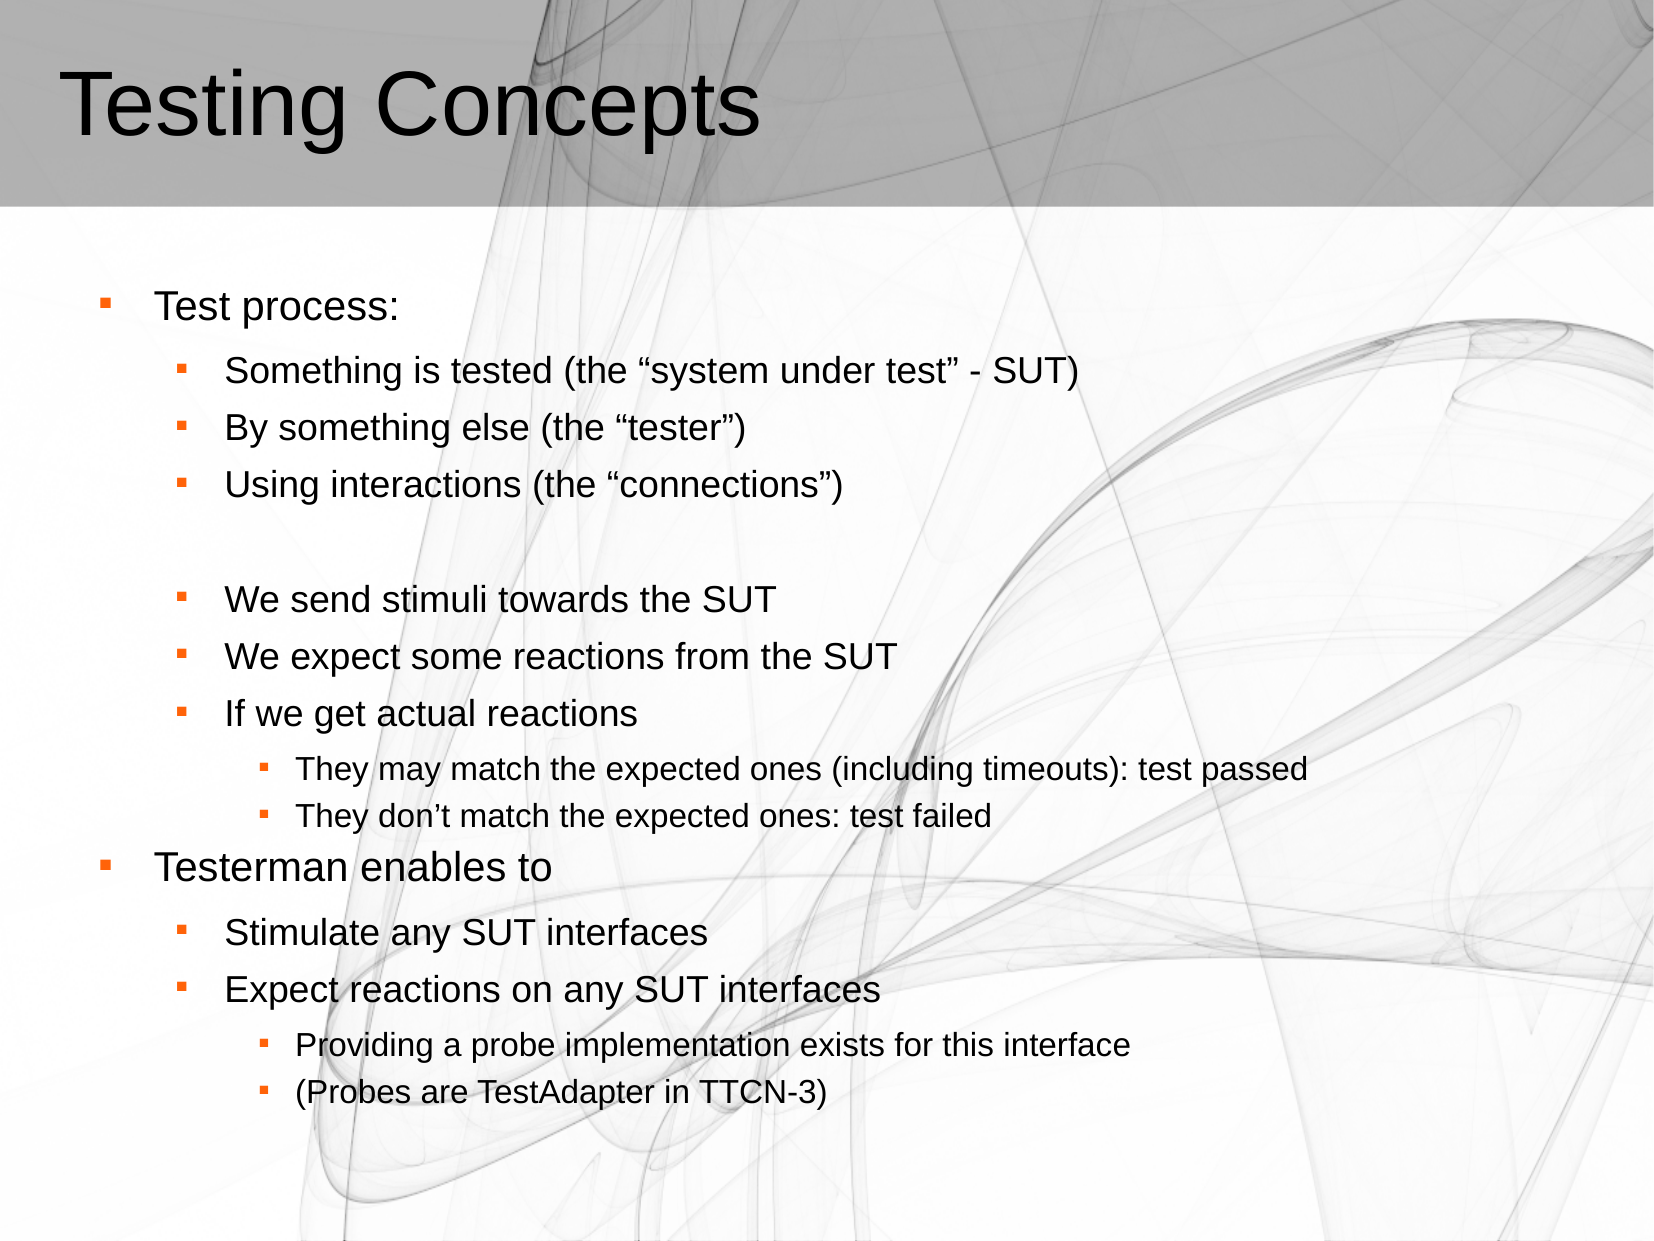

# Testing Concepts
Test process:
Something is tested (the “system under test” - SUT)
By something else (the “tester”)
Using interactions (the “connections”)
We send stimuli towards the SUT
We expect some reactions from the SUT
If we get actual reactions
They may match the expected ones (including timeouts): test passed
They don’t match the expected ones: test failed
Testerman enables to
Stimulate any SUT interfaces
Expect reactions on any SUT interfaces
Providing a probe implementation exists for this interface
(Probes are TestAdapter in TTCN-3)